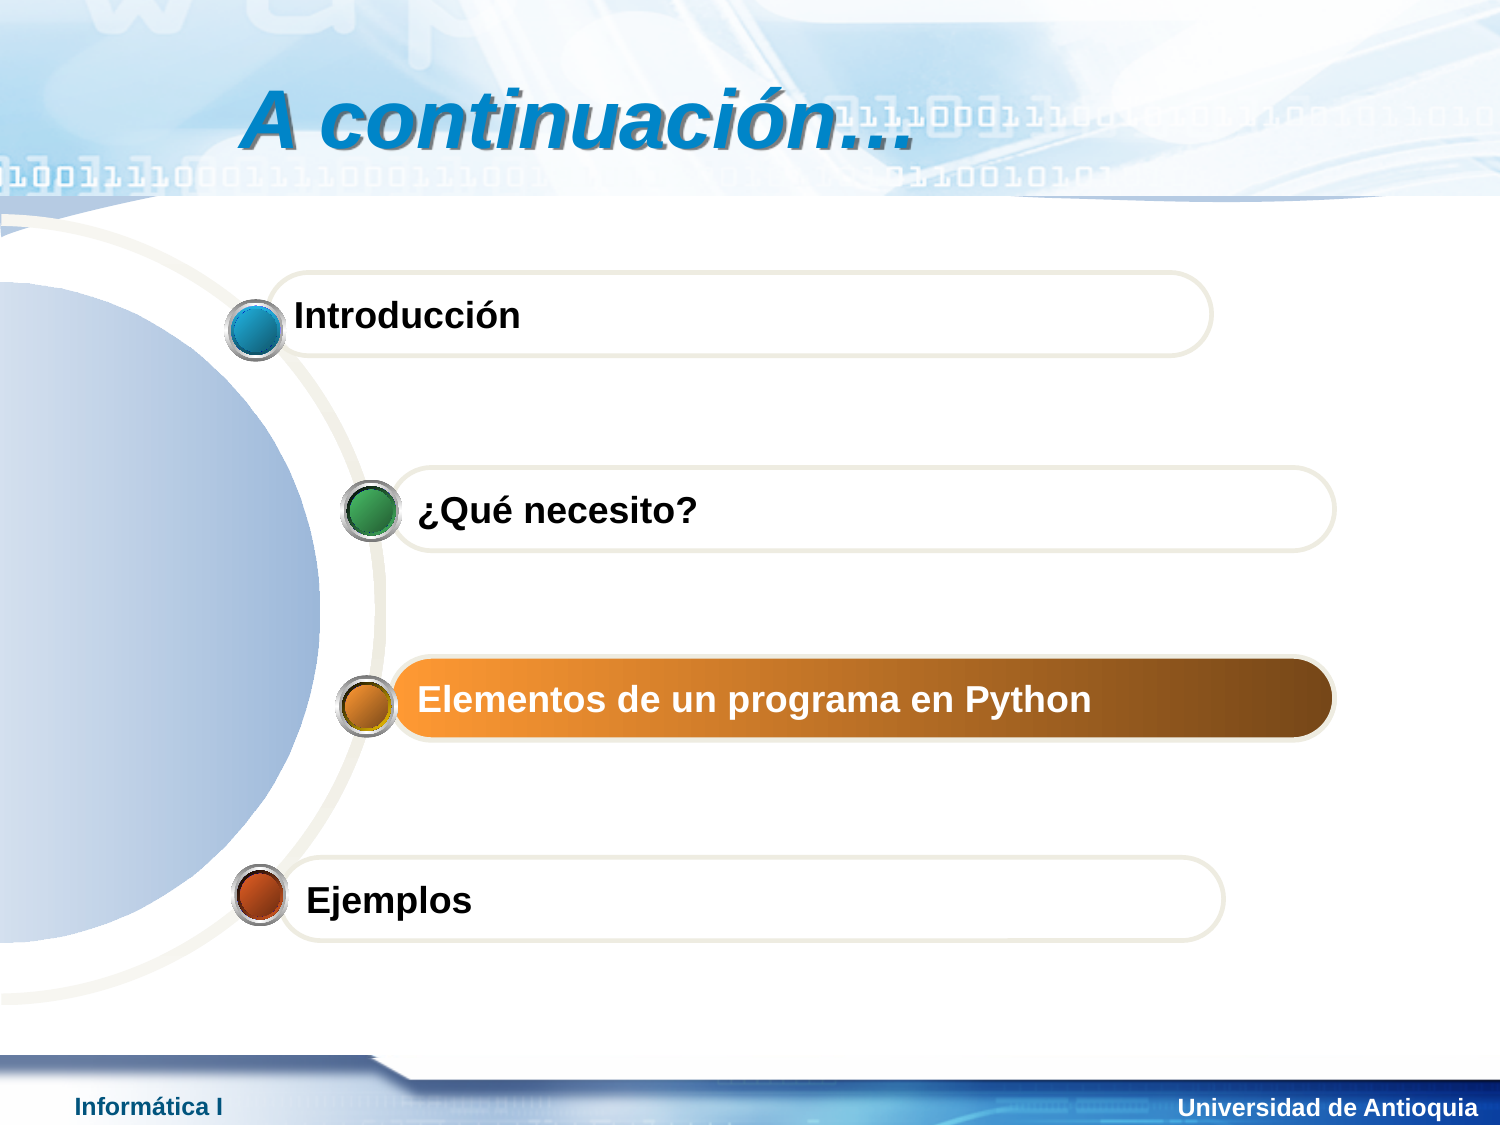

# A continuación…
Introducción
¿Qué necesito?
Elementos de un programa en Python
Elementos de un programa en Python
Ejemplos